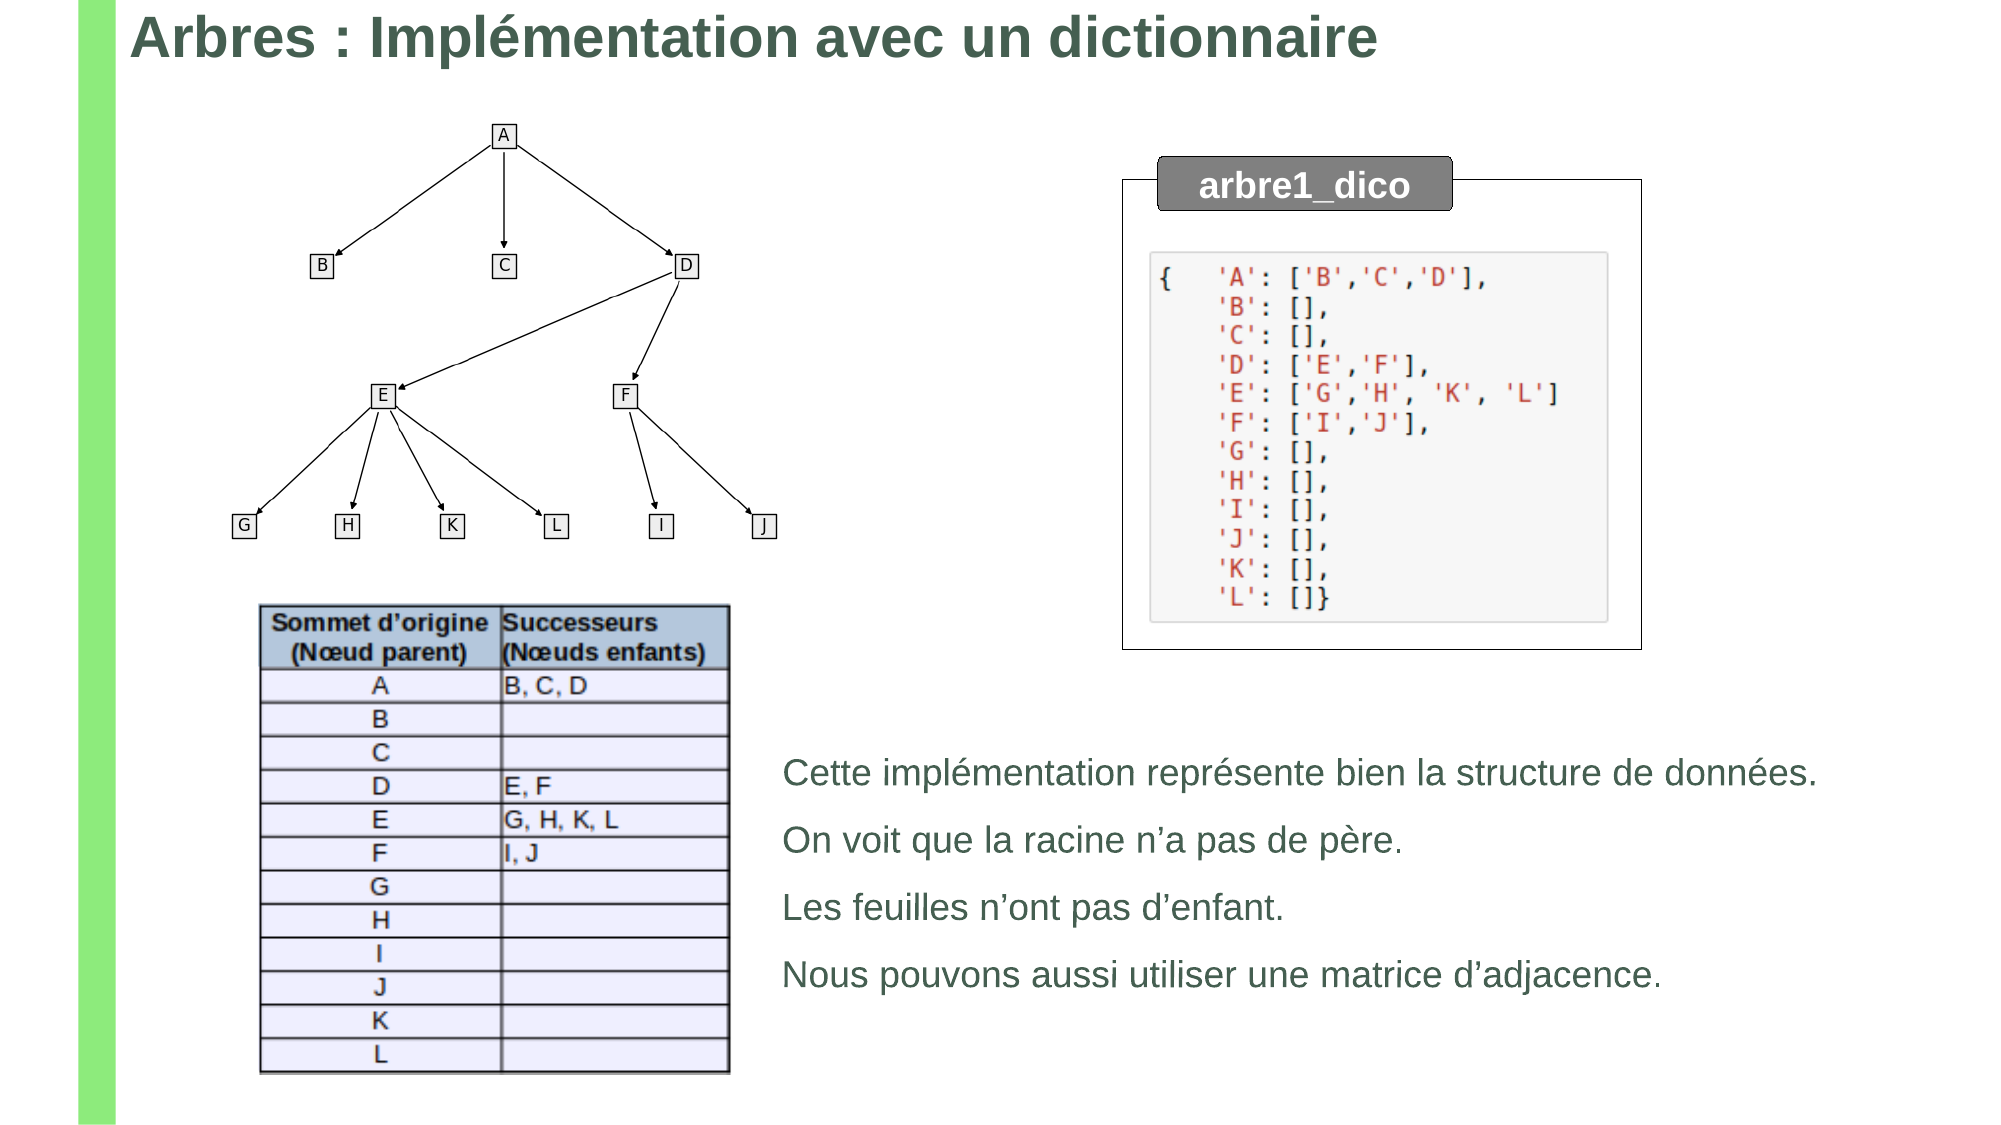

Arbres : Implémentation avec un dictionnaire
arbre1_dico
Cette implémentation représente bien la structure de données.
On voit que la racine n’a pas de père.
Les feuilles n’ont pas d’enfant.
Nous pouvons aussi utiliser une matrice d’adjacence.